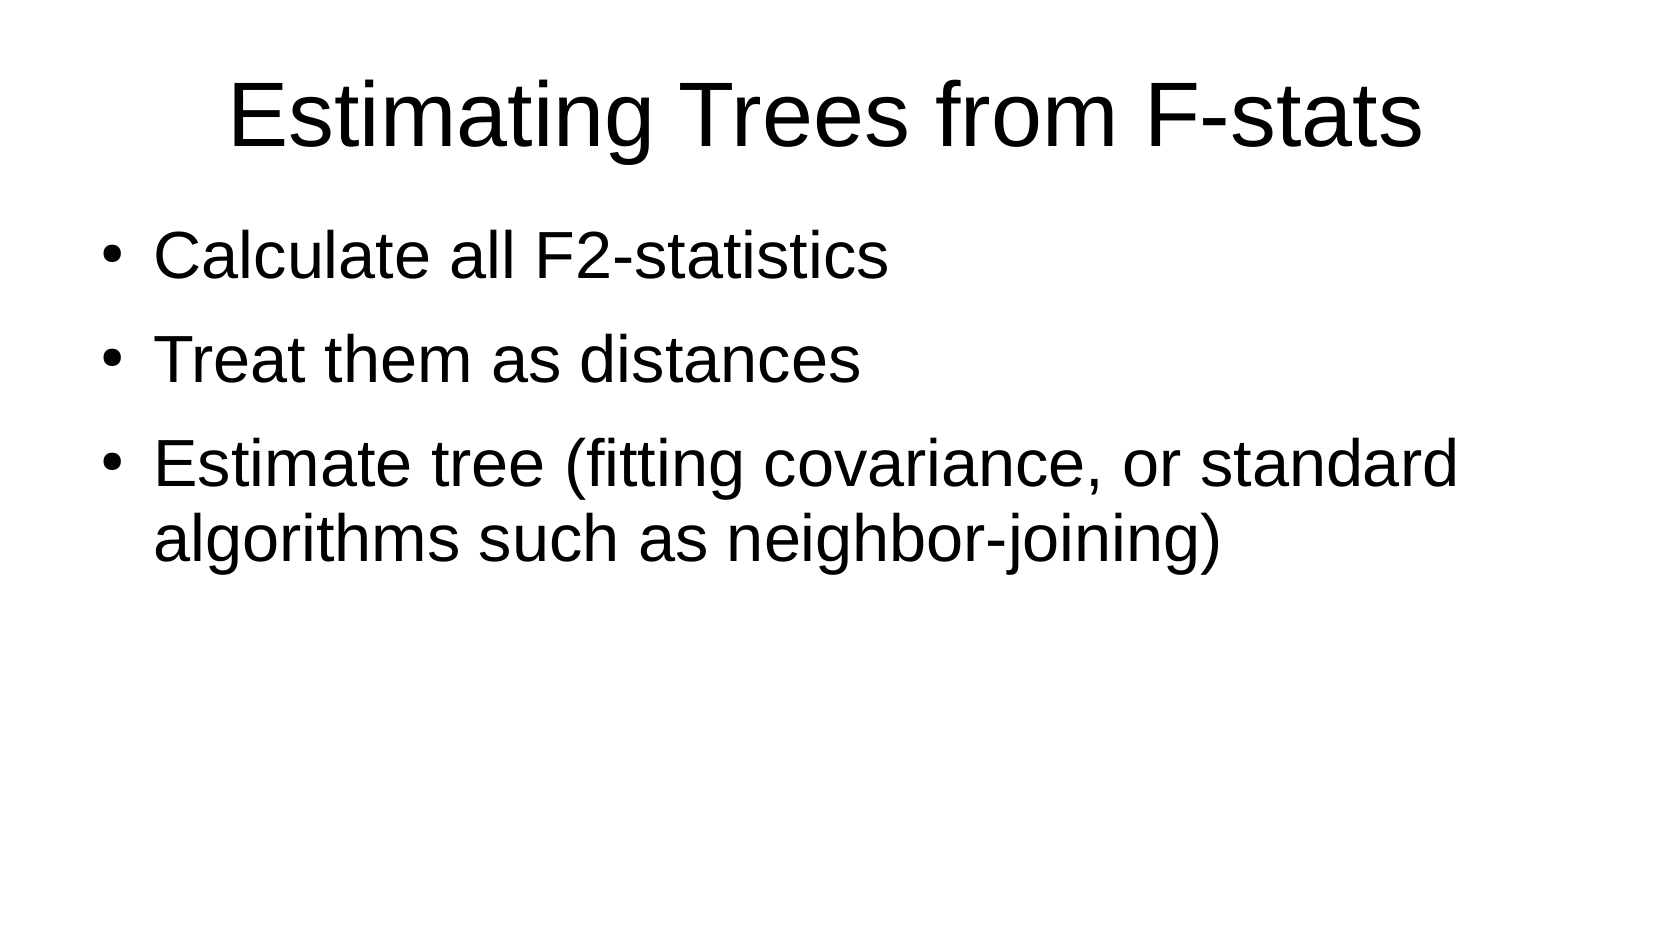

# Estimating Trees from F-stats
Calculate all F2-statistics
Treat them as distances
Estimate tree (fitting covariance, or standard algorithms such as neighbor-joining)